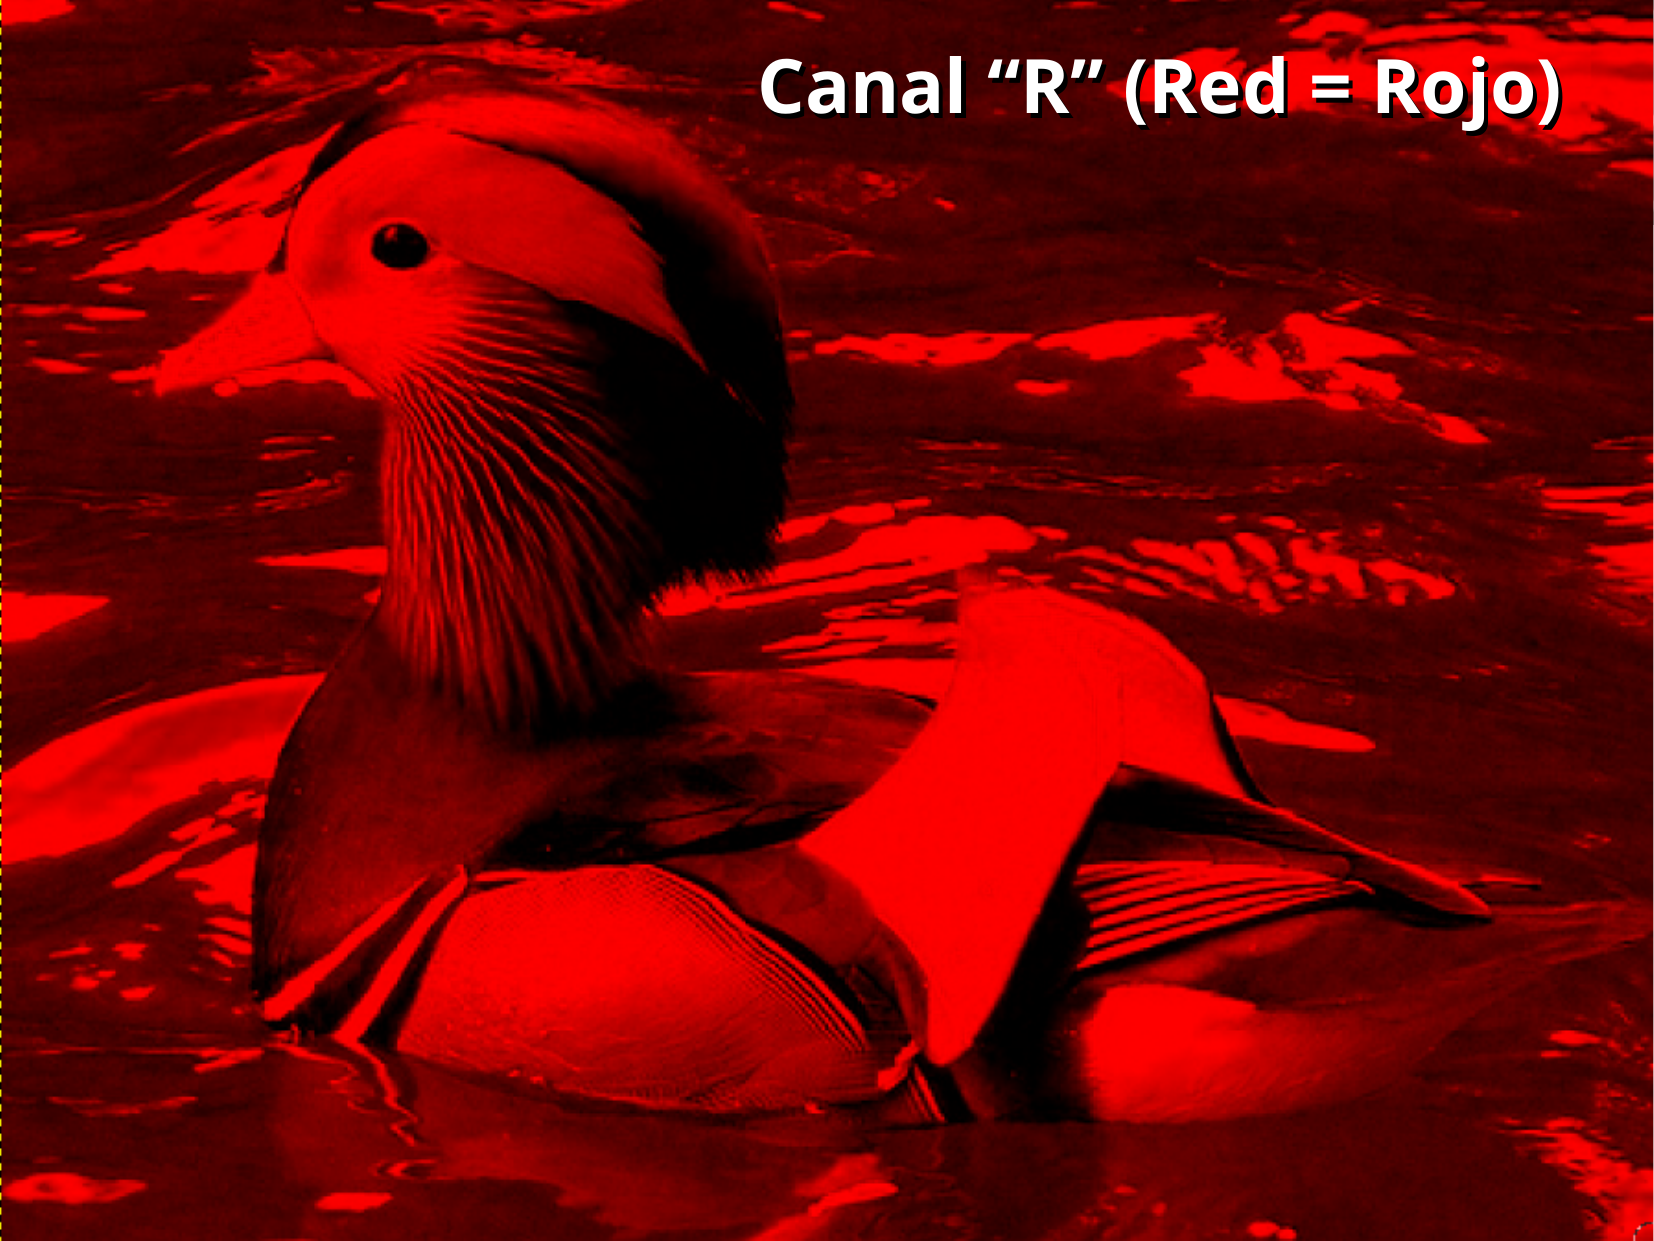

# Canal “R” (Red = Rojo)
Oct 02, 2019
Asorey IPAC 2019 U02C02
20